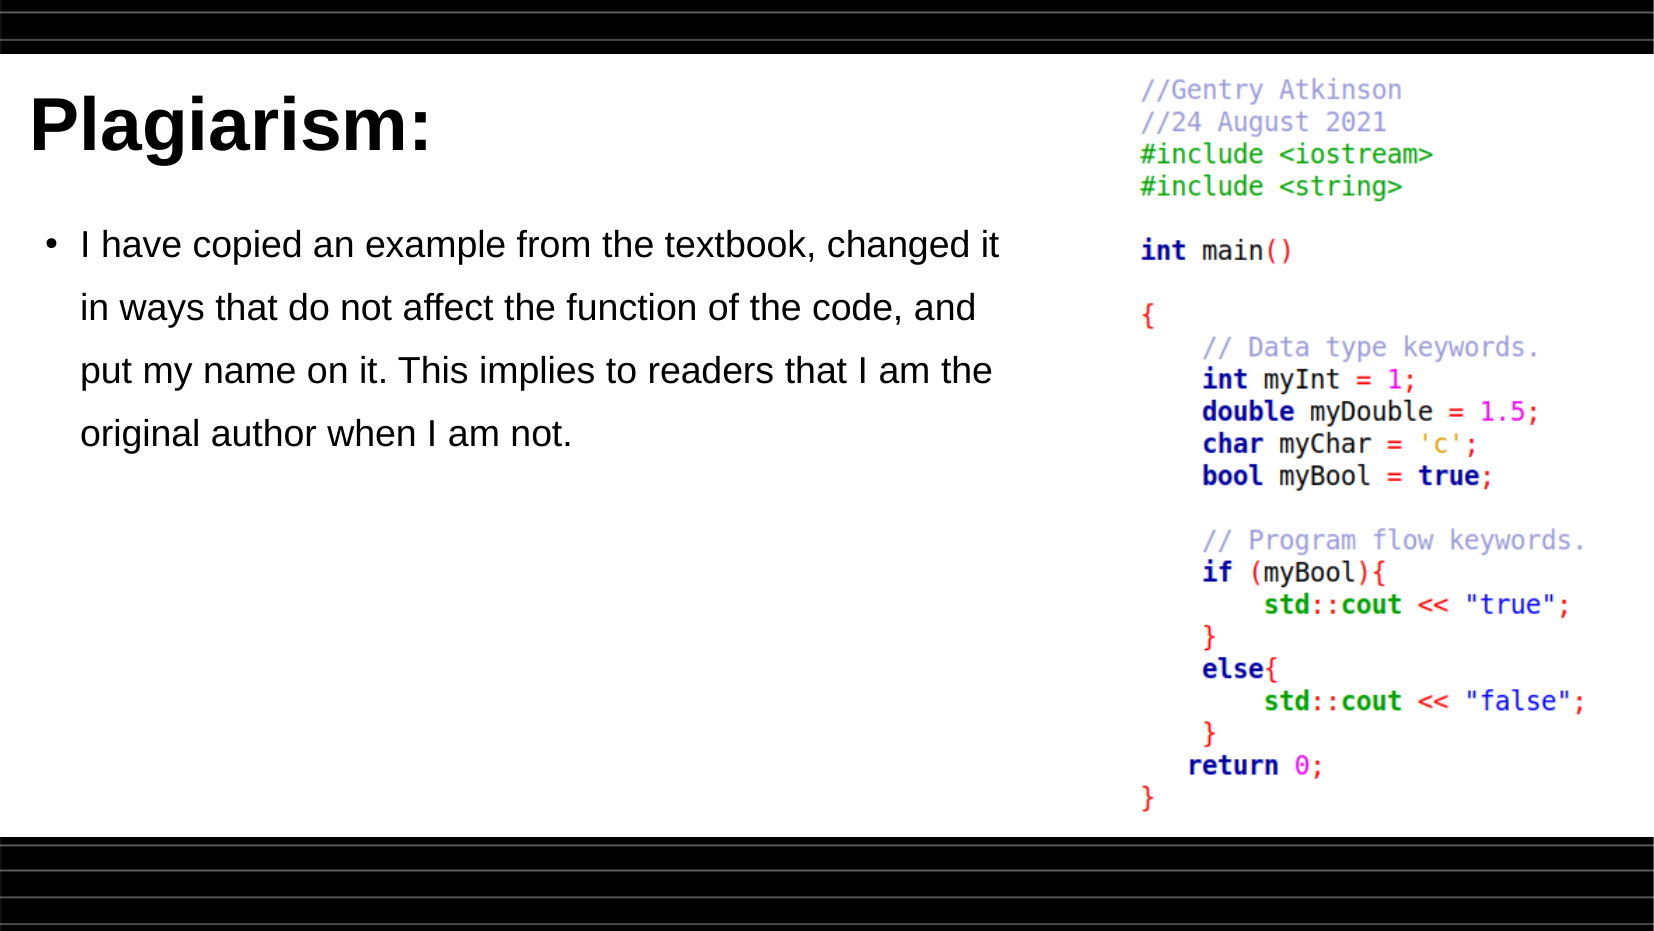

Plagiarism:
I have copied an example from the textbook, changed it in ways that do not affect the function of the code, and put my name on it. This implies to readers that I am the original author when I am not.